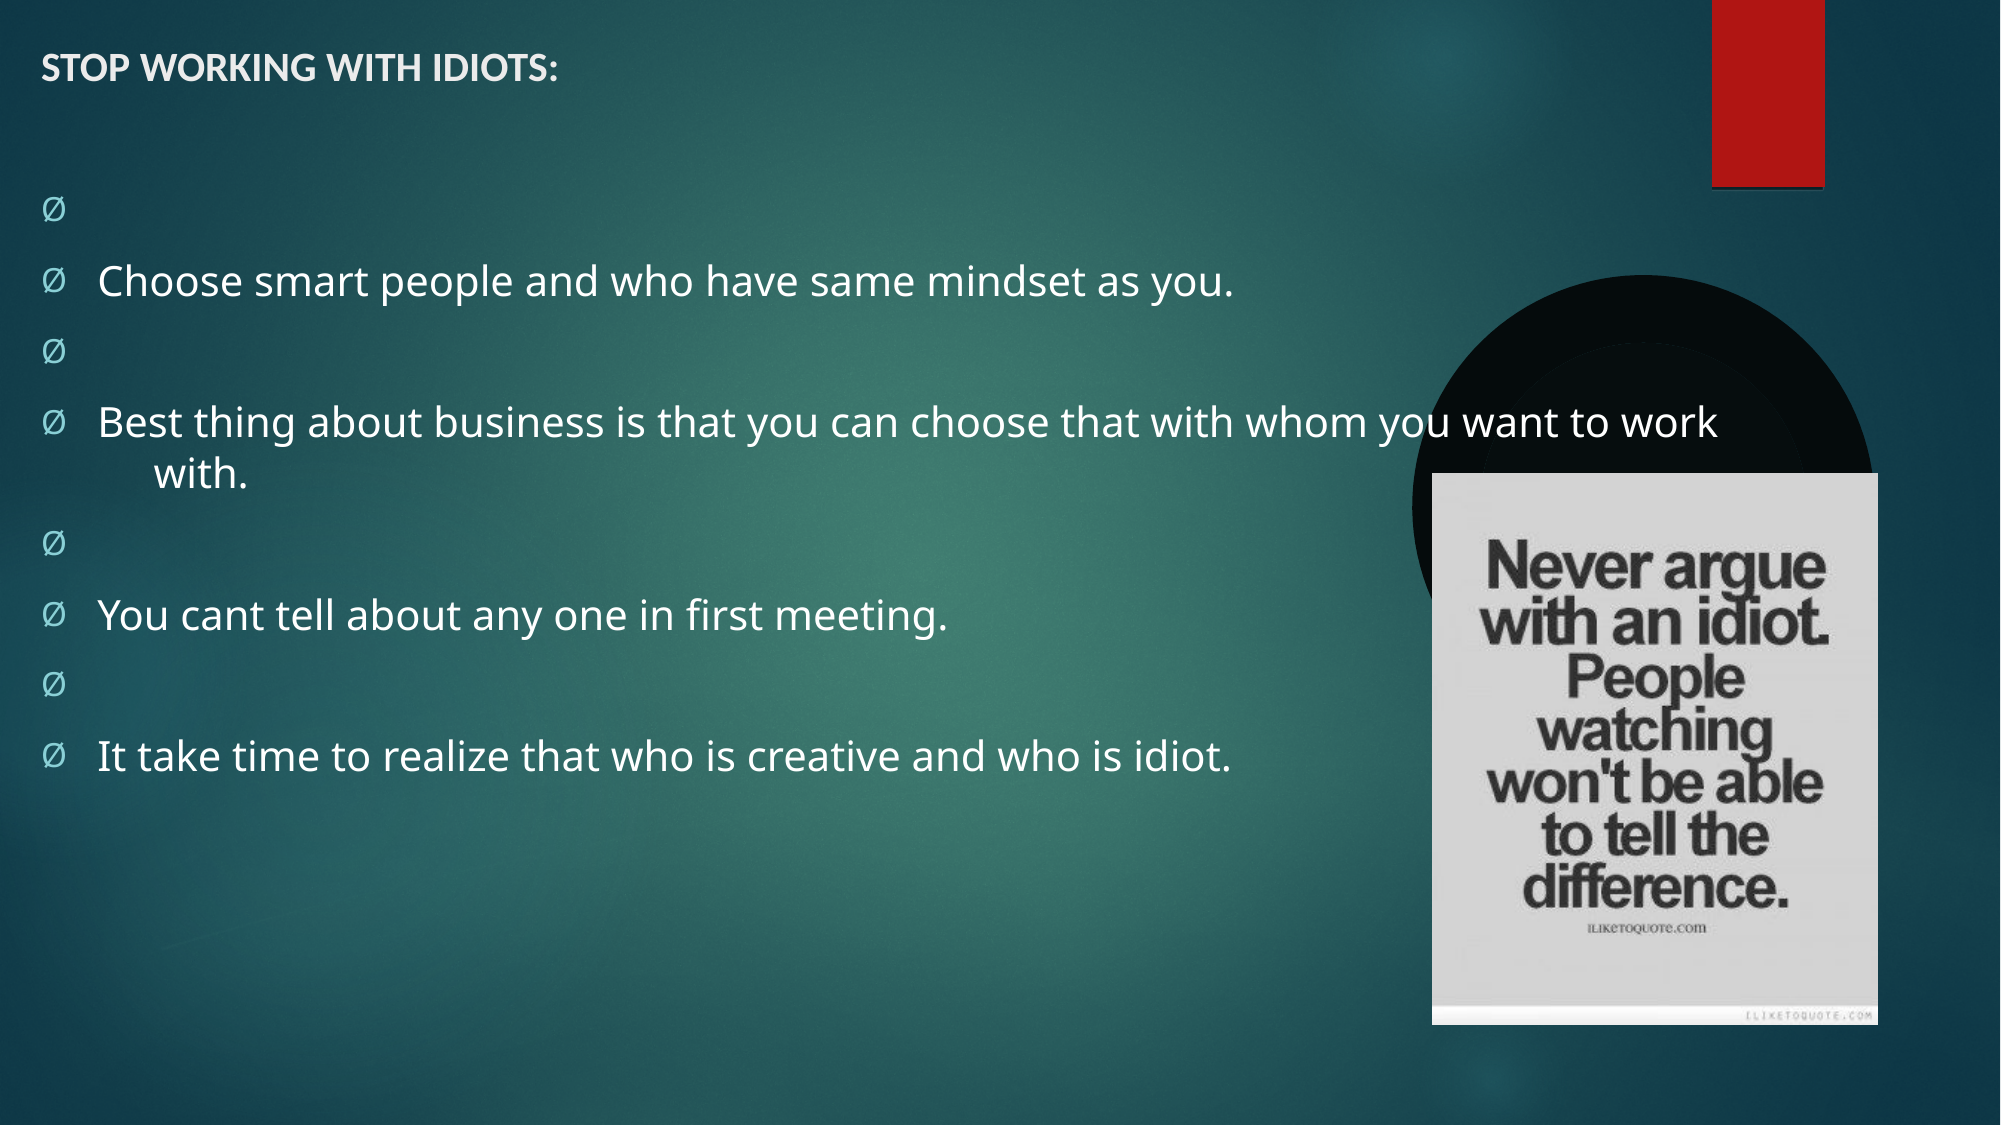

# STOP WORKING WITH IDIOTS:
Choose smart people and who have same mindset as you.
Best thing about business is that you can choose that with whom you want to work with.
You cant tell about any one in first meeting.
It take time to realize that who is creative and who is idiot.